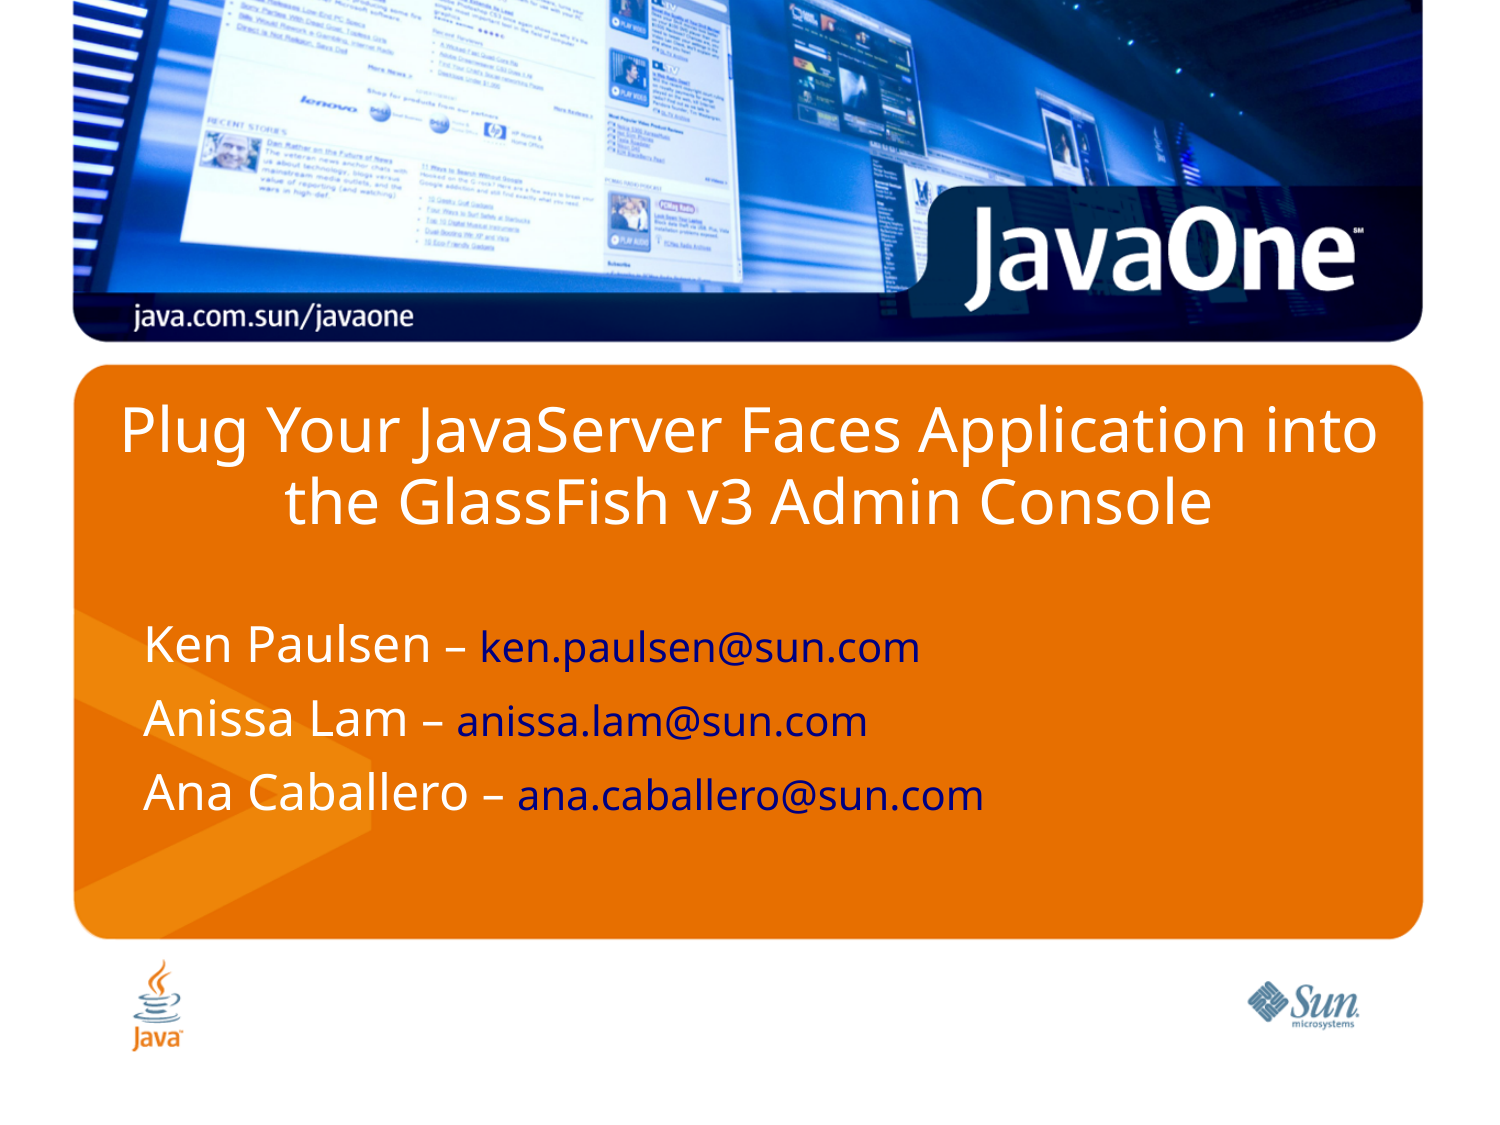

# Plug Your JavaServer Faces Application into the GlassFish v3 Admin Console
Ken Paulsen – ken.paulsen@sun.com
Anissa Lam – anissa.lam@sun.com
Ana Caballero – ana.caballero@sun.com